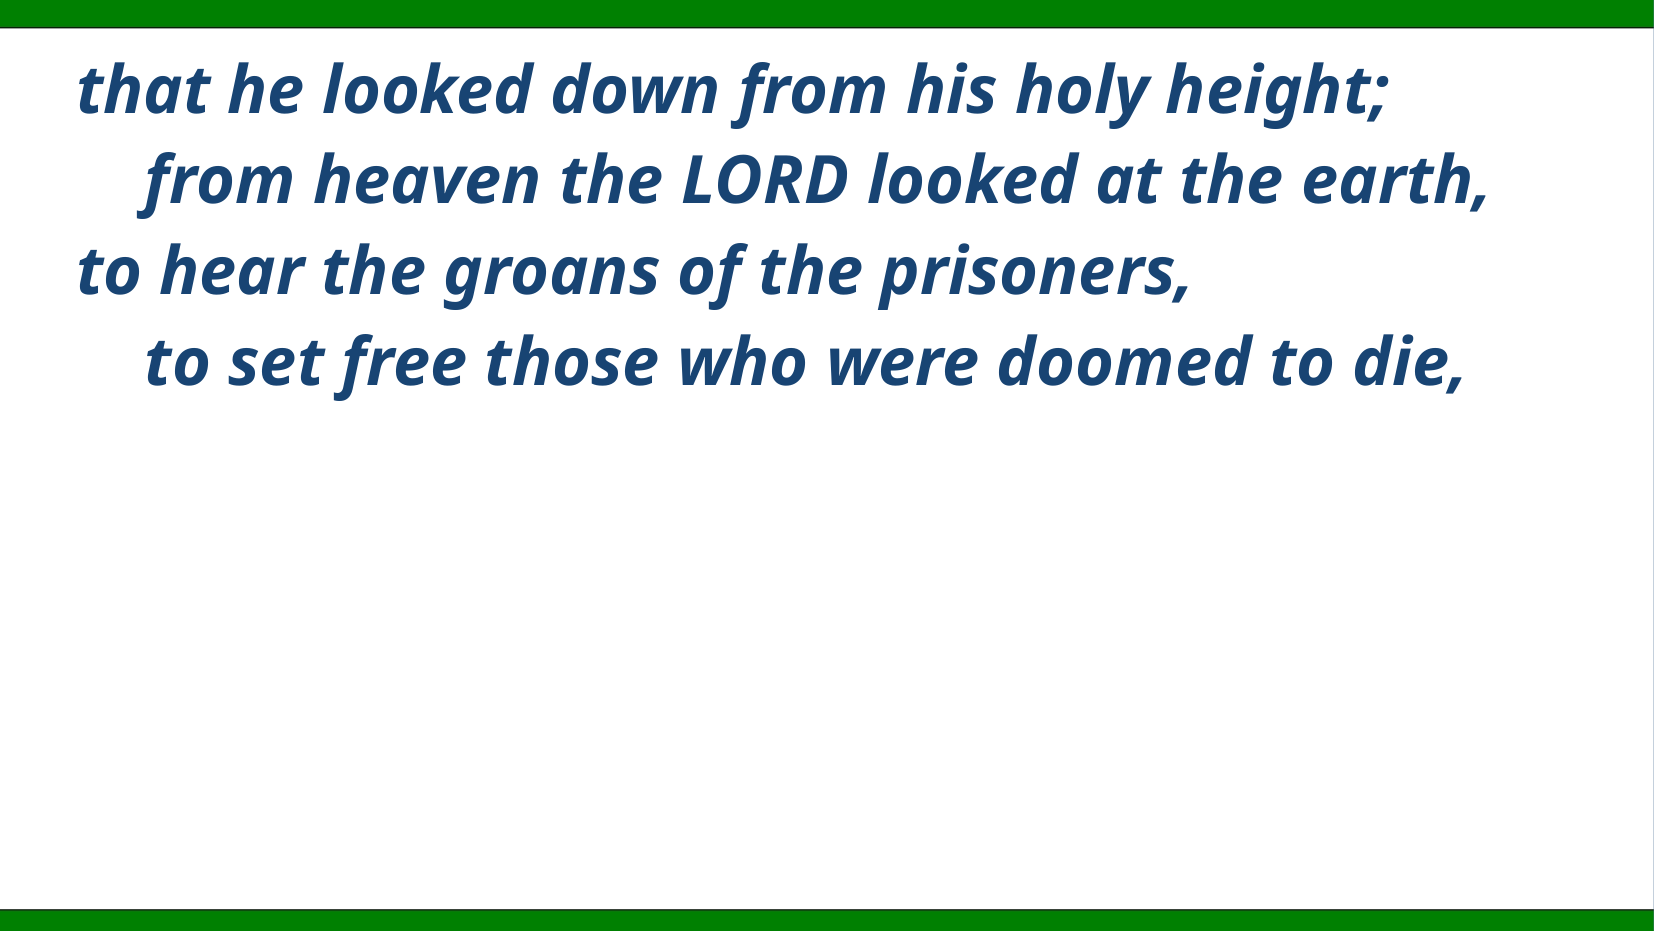

that he looked down from his holy height;
 from heaven the Lord looked at the earth,
to hear the groans of the prisoners,
 to set free those who were doomed to die,